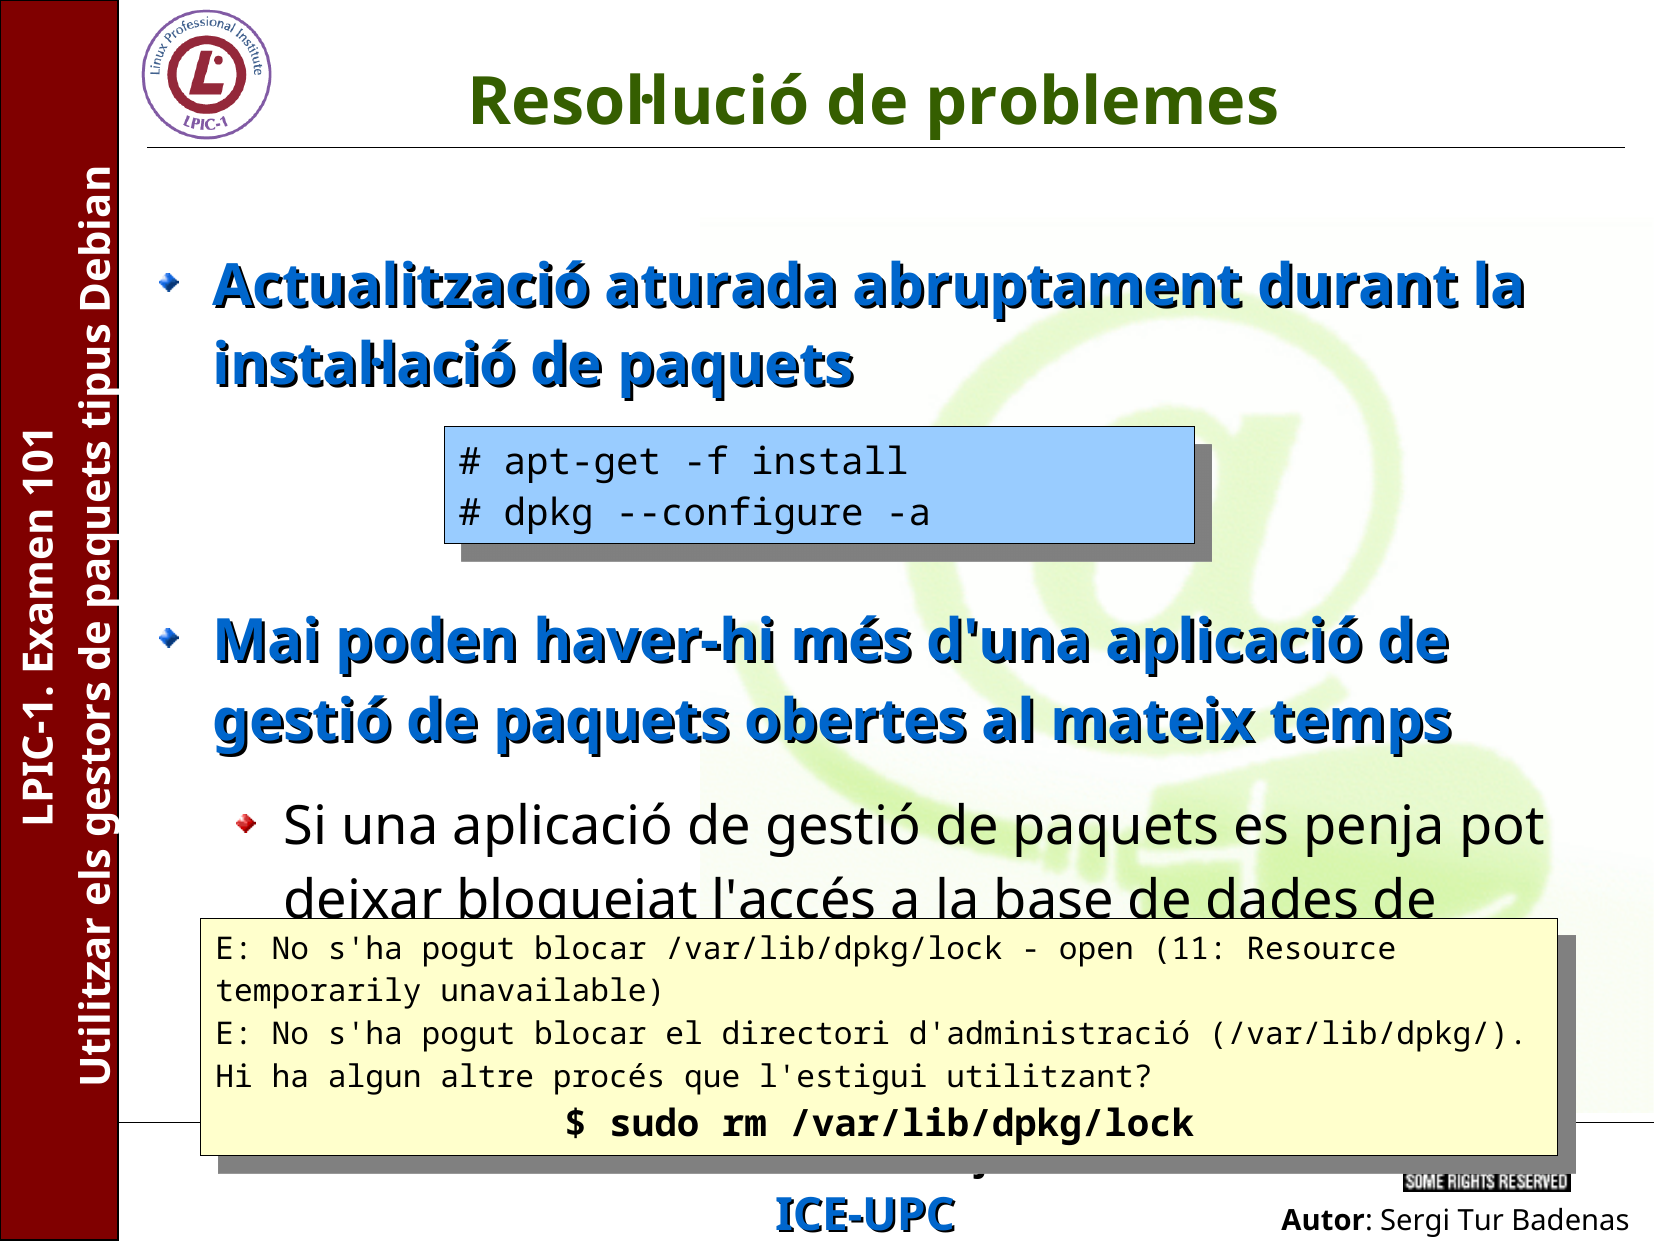

# Resol·lució de problemes
Actualització aturada abruptament durant la instal·lació de paquets
Mai poden haver-hi més d'una aplicació de gestió de paquets obertes al mateix temps
Si una aplicació de gestió de paquets es penja pot deixar bloquejat l'accés a la base de dades de paquets:
# apt-get -f install
# dpkg --configure -a
E: No s'ha pogut blocar /var/lib/dpkg/lock - open (11: Resource temporarily unavailable)
E: No s'ha pogut blocar el directori d'administració (/var/lib/dpkg/). Hi ha algun altre procés que l'estigui utilitzant?
$ sudo rm /var/lib/dpkg/lock